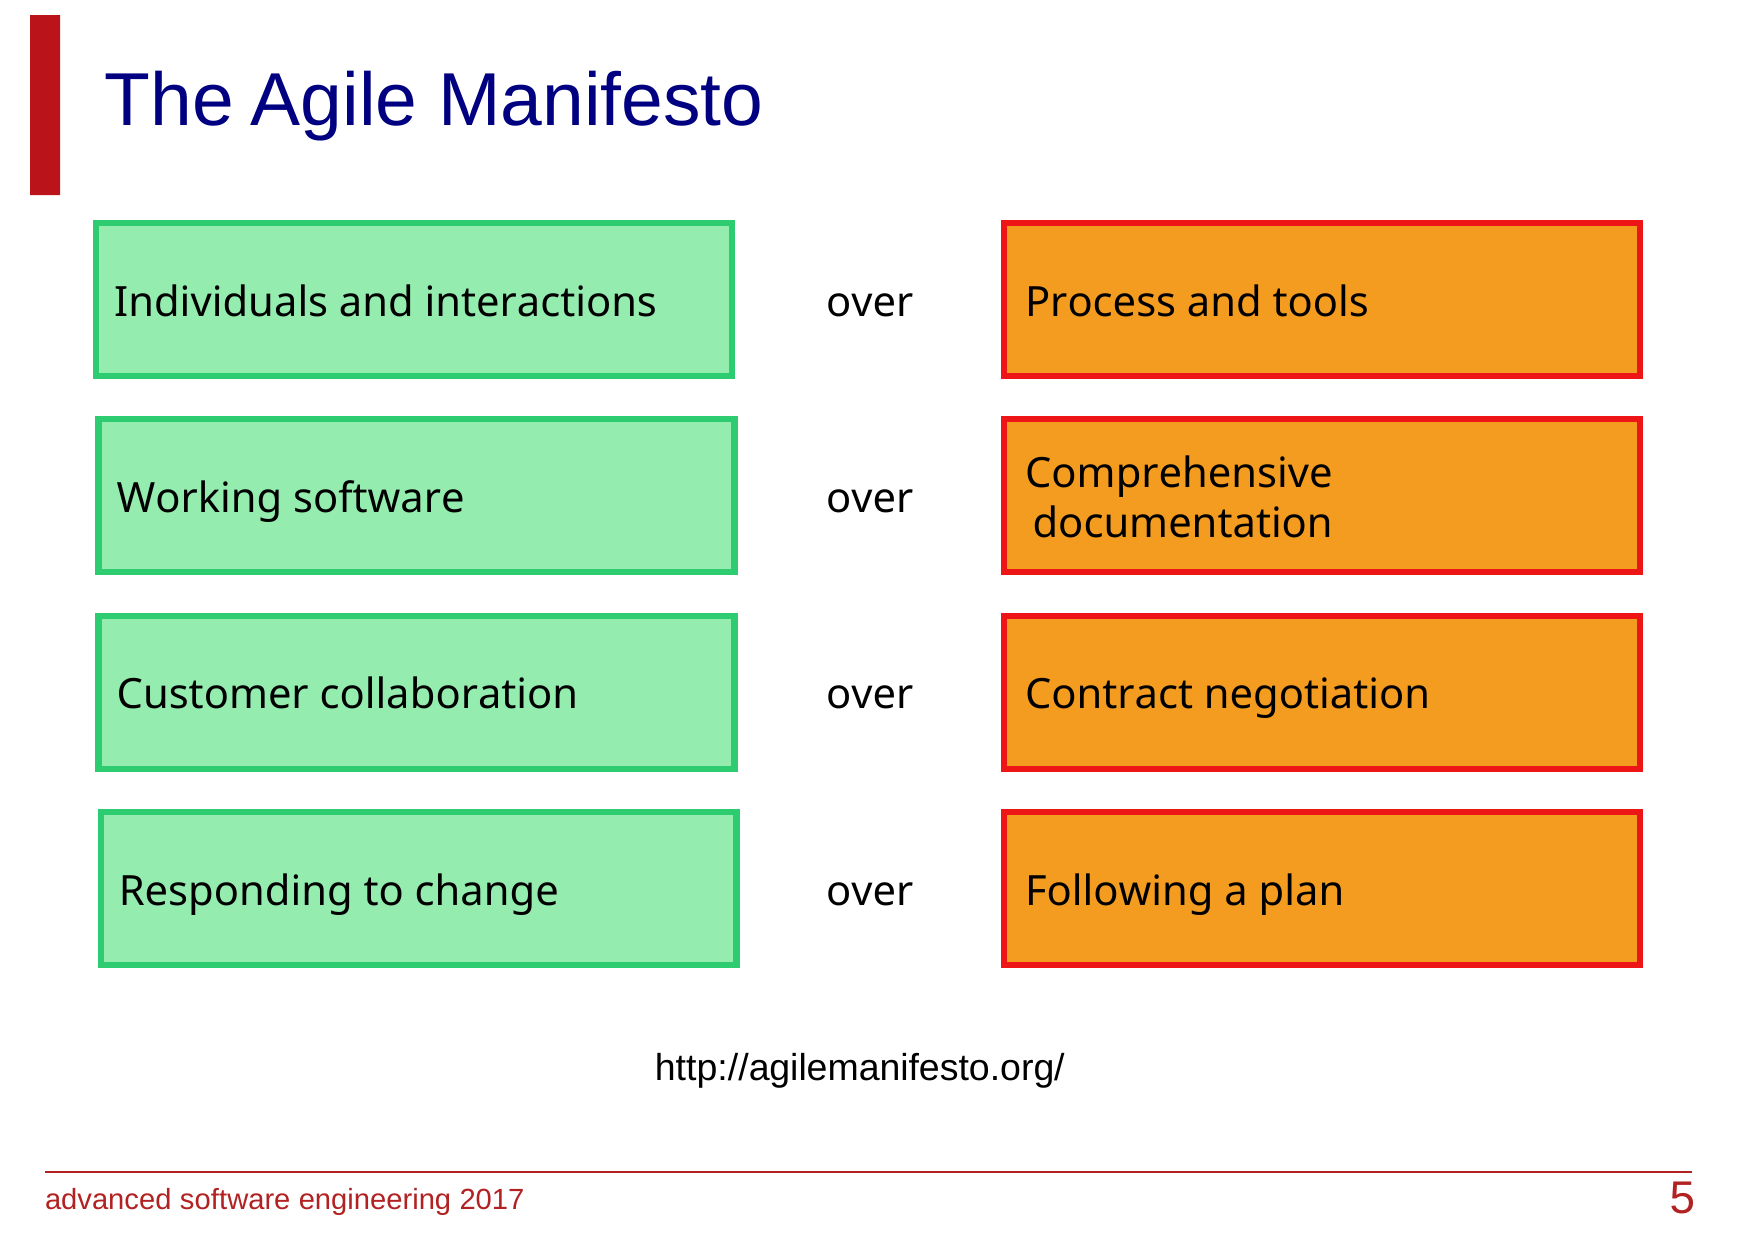

# The Agile Manifesto
Individuals and interactions
Process and tools
over
Working software
Comprehensive documentation
over
Customer collaboration
Contract negotiation
over
Responding to change
Following a plan
over
http://agilemanifesto.org/
5
advanced software engineering 2017